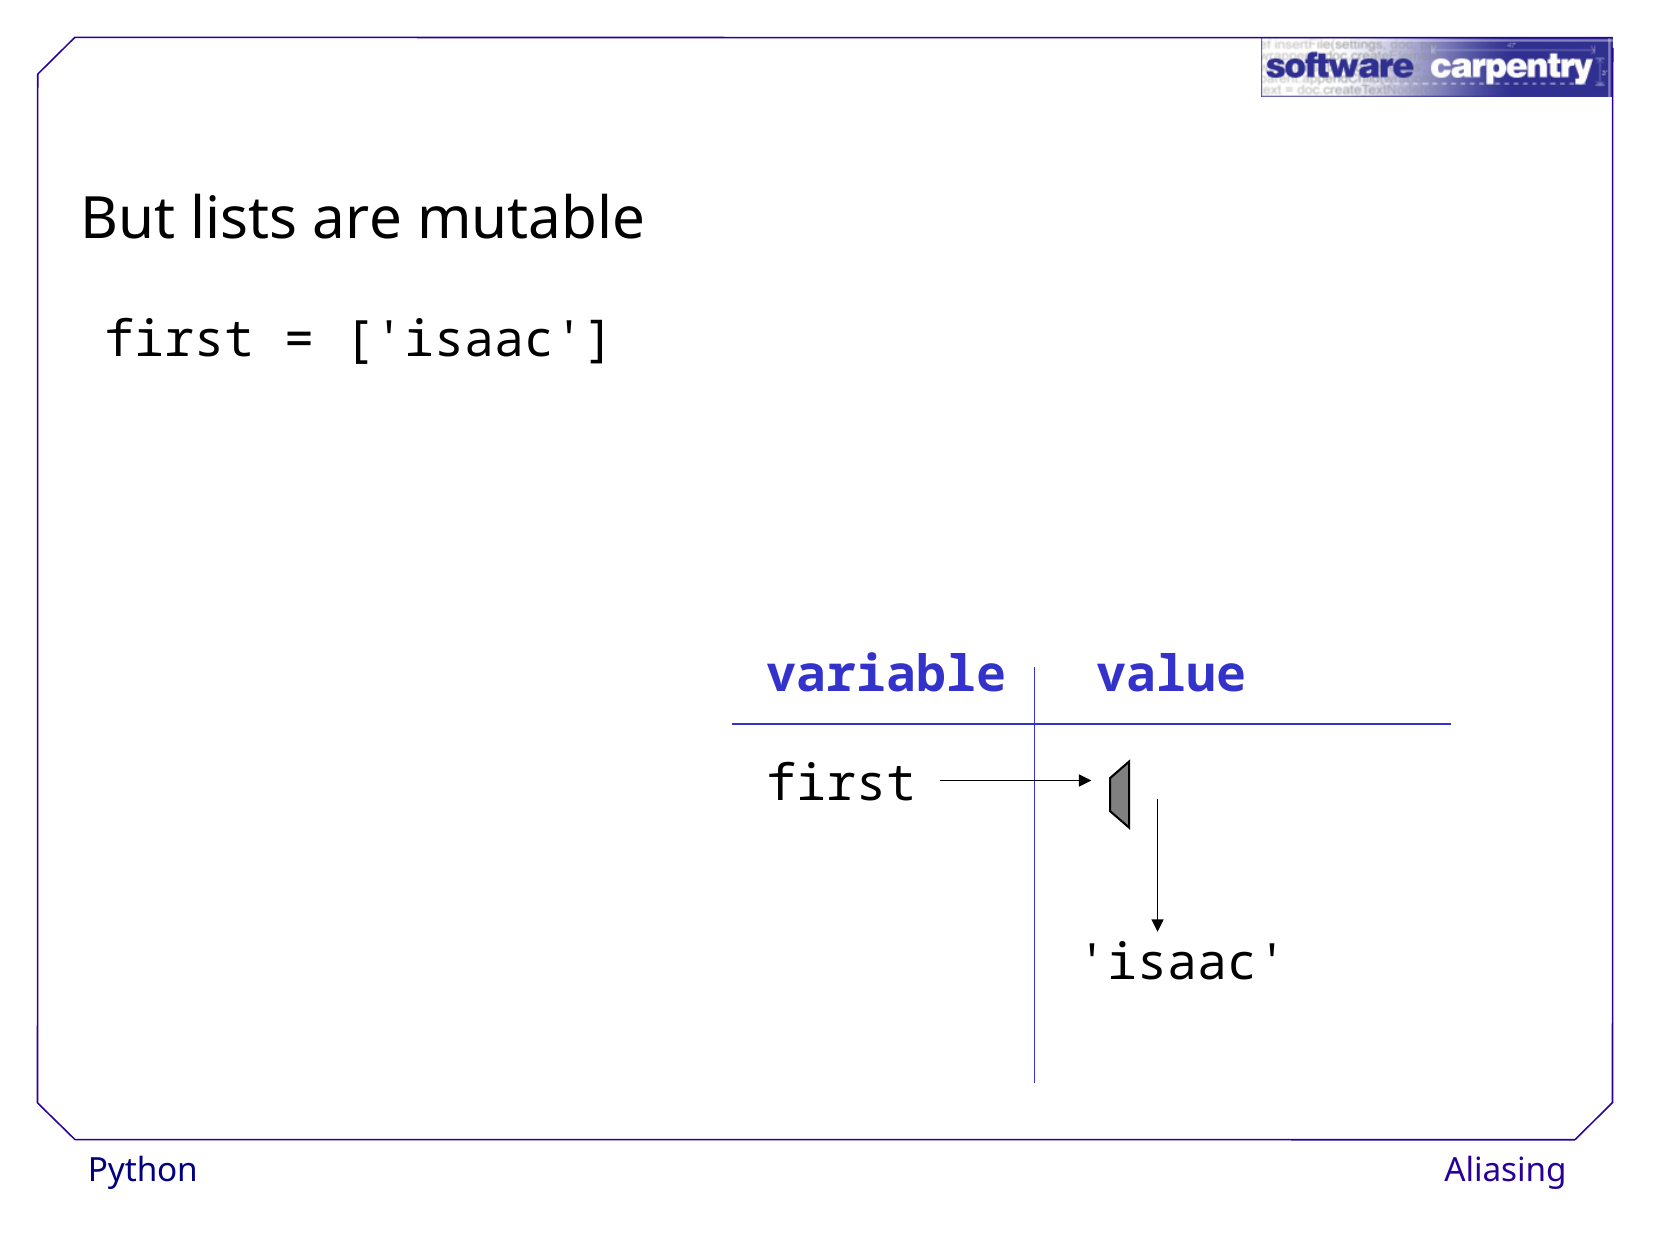

But lists are mutable
first = ['isaac']
variable
value
first
| |
| --- |
'isaac'